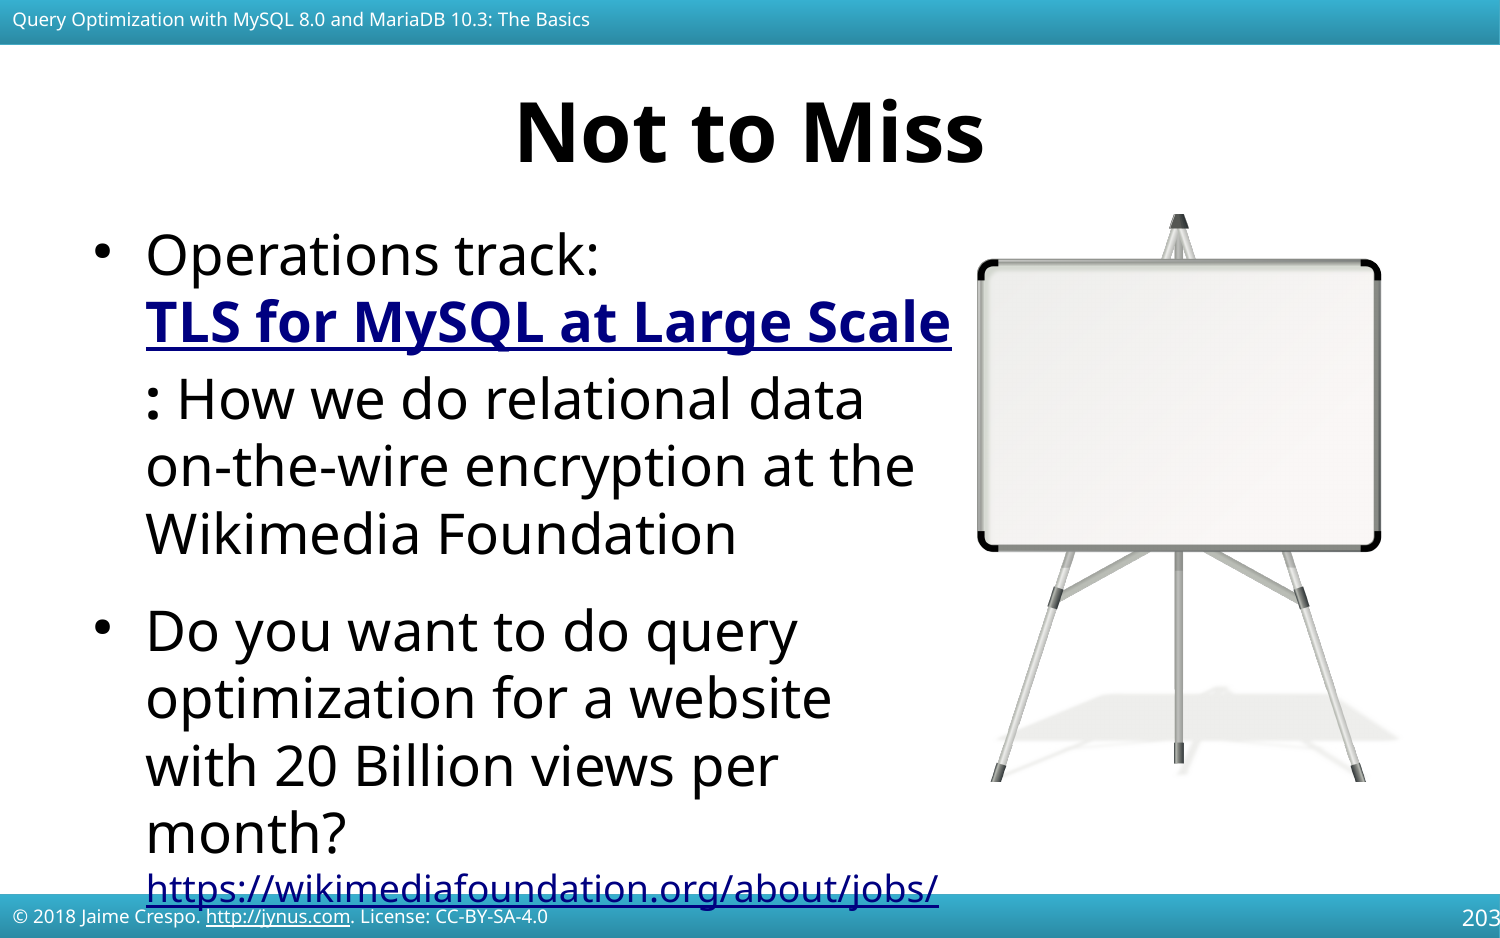

# Not to Miss
Operations track:
TLS for MySQL at Large Scale: How we do relational data on-the-wire encryption at the Wikimedia Foundation
Do you want to do query optimization for a website with 20 Billion views per month?
https://wikimediafoundation.org/about/jobs/